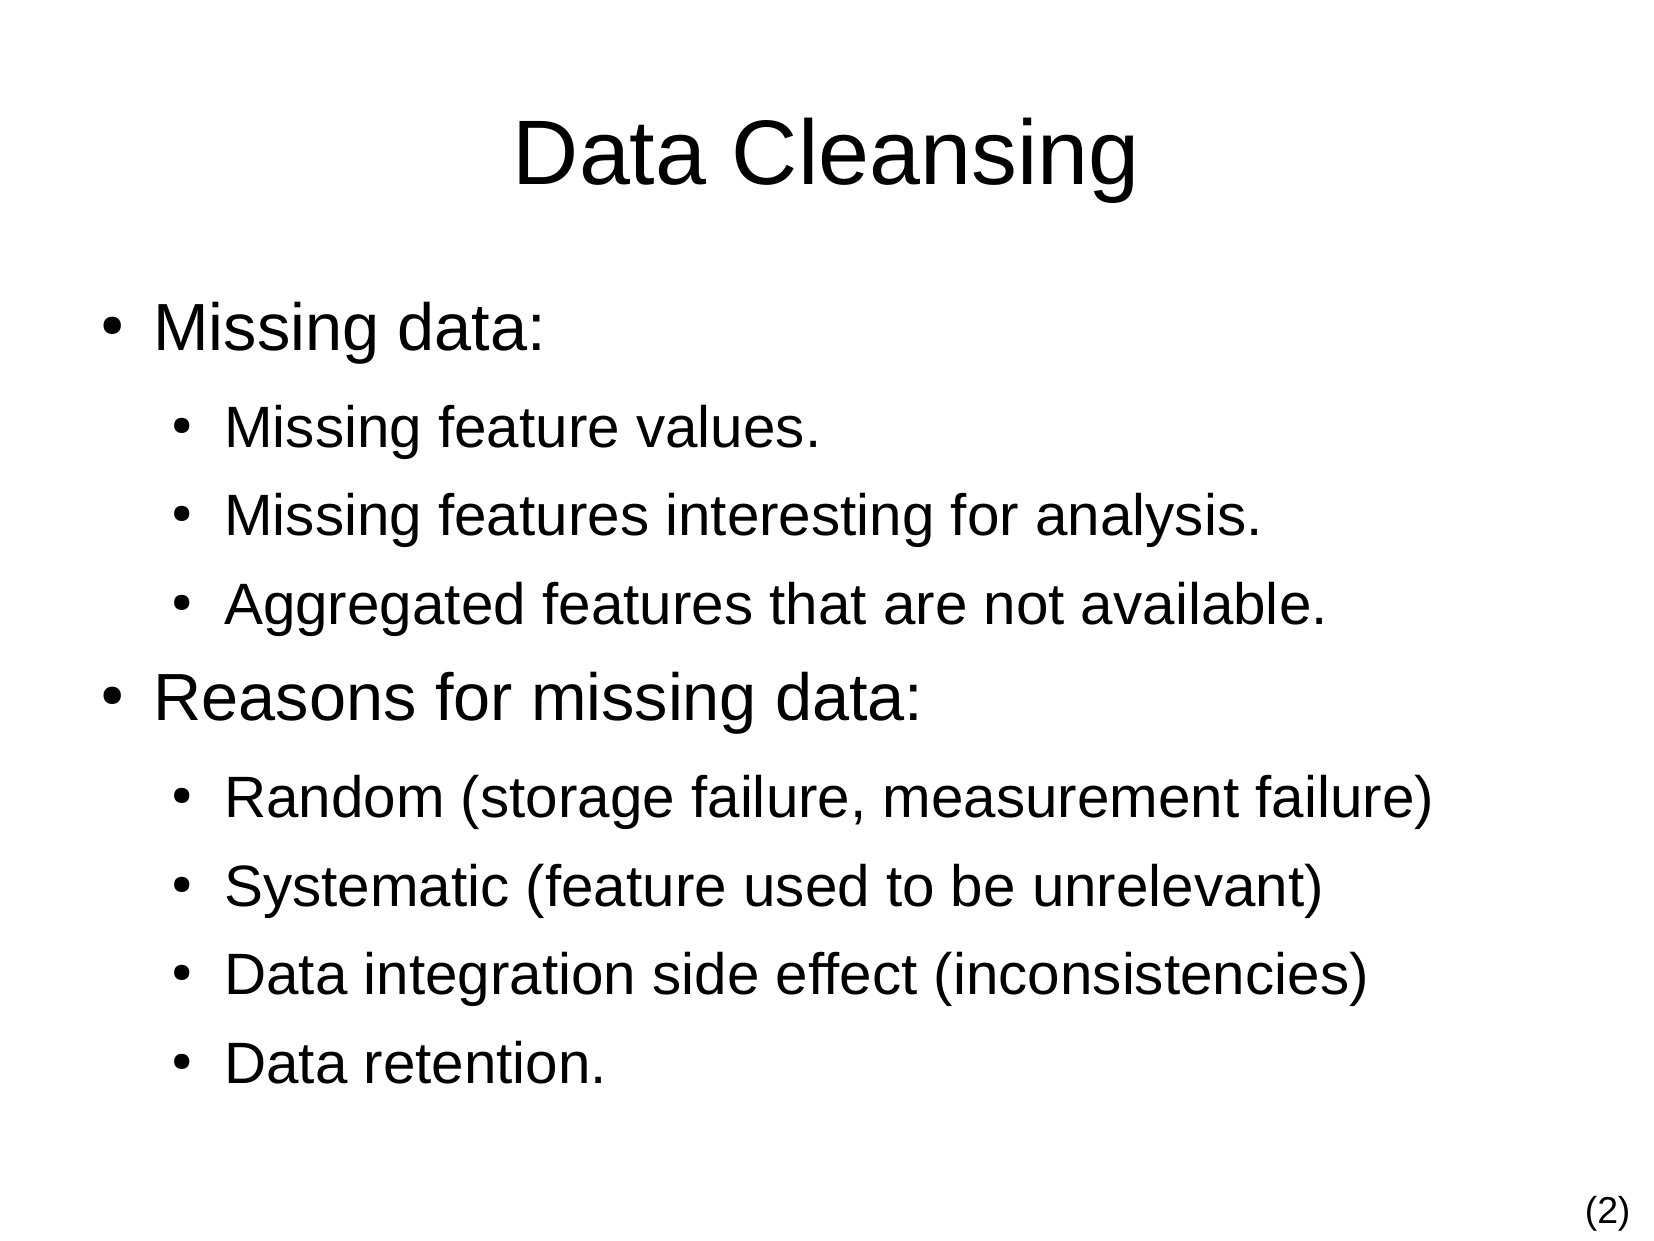

# Data Cleansing
Missing data:
Missing feature values.
Missing features interesting for analysis.
Aggregated features that are not available.
Reasons for missing data:
Random (storage failure, measurement failure)
Systematic (feature used to be unrelevant)
Data integration side effect (inconsistencies)
Data retention.
(2)